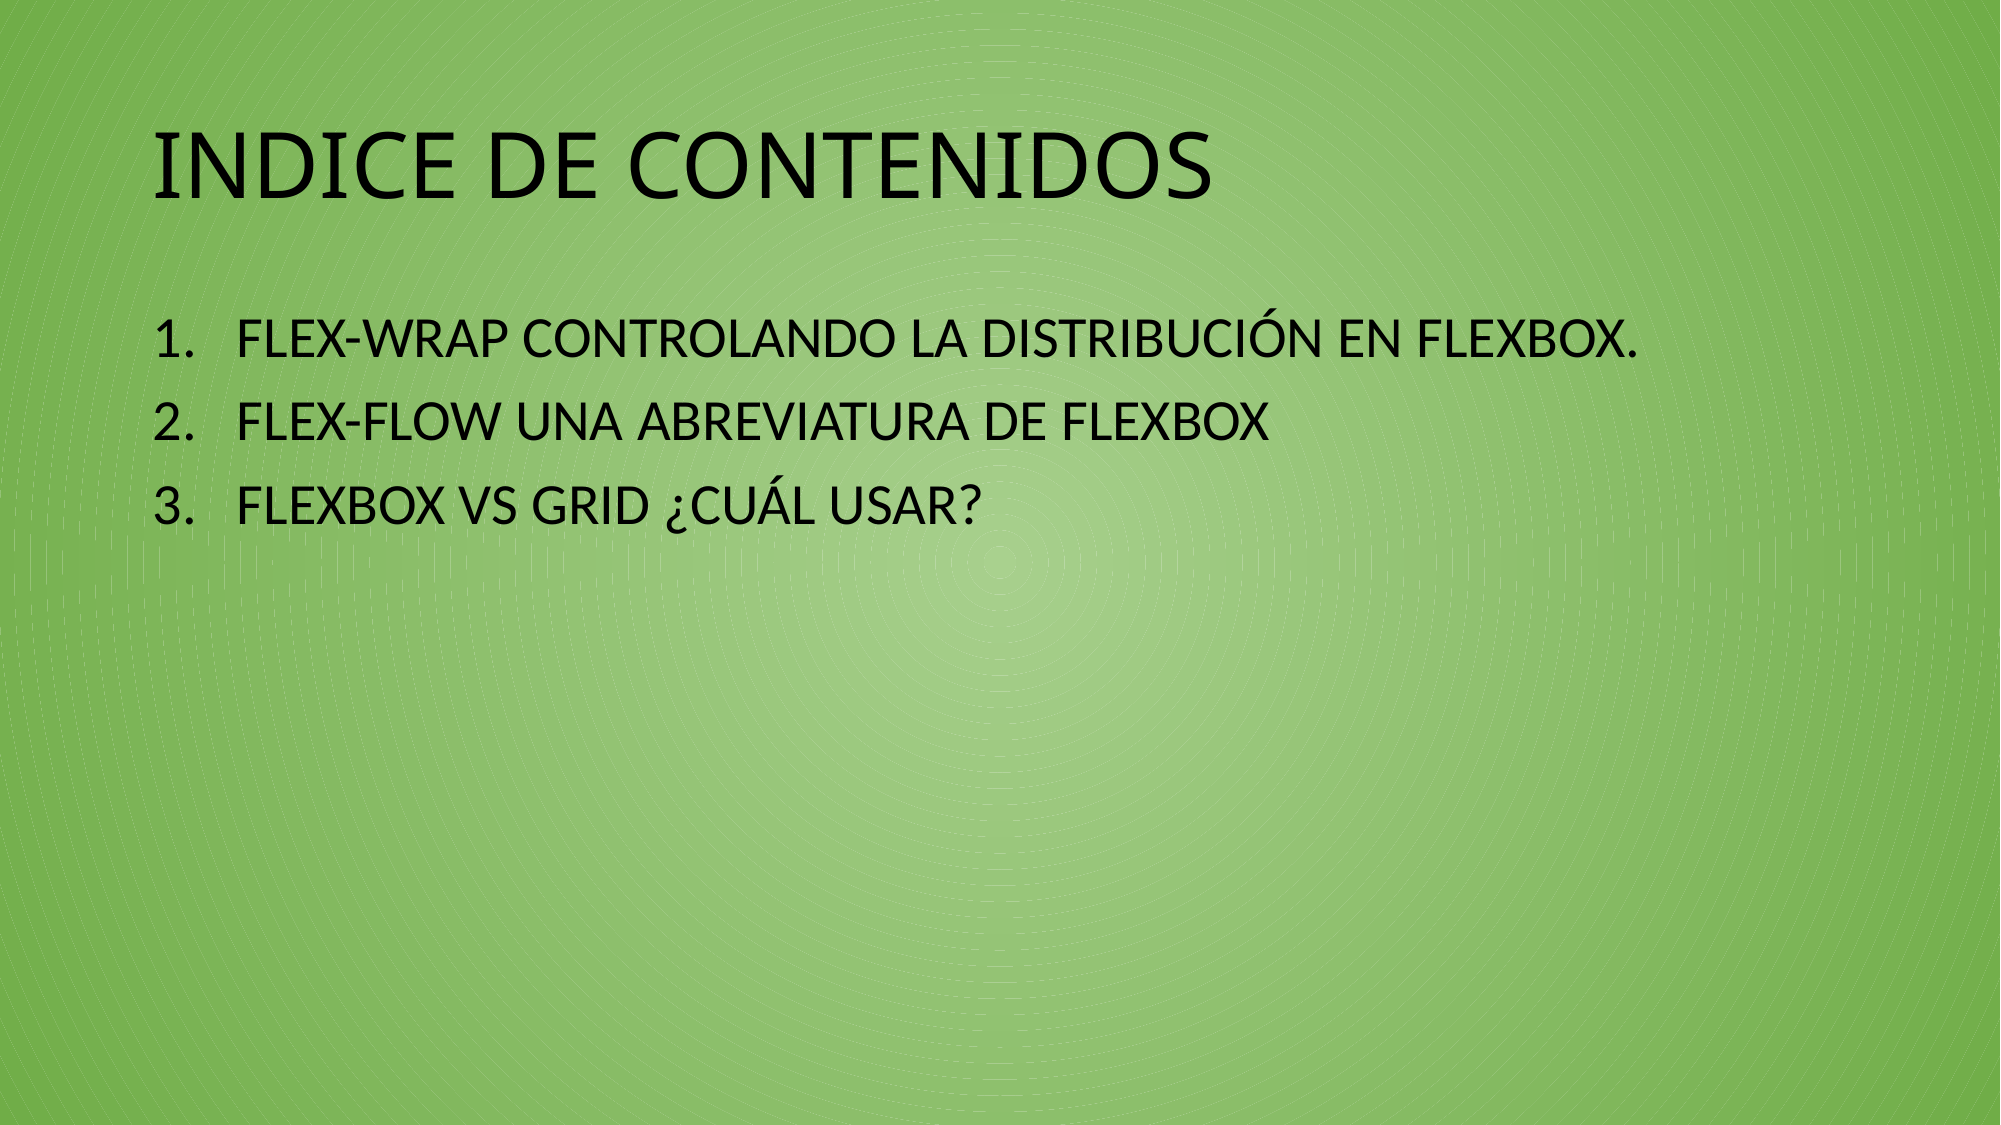

# INDICE DE CONTENIDOS
FLEX-WRAP CONTROLANDO LA DISTRIBUCIÓN EN FLEXBOX.
FLEX-FLOW UNA ABREVIATURA DE FLEXBOX
FLEXBOX VS GRID ¿CUÁL USAR?